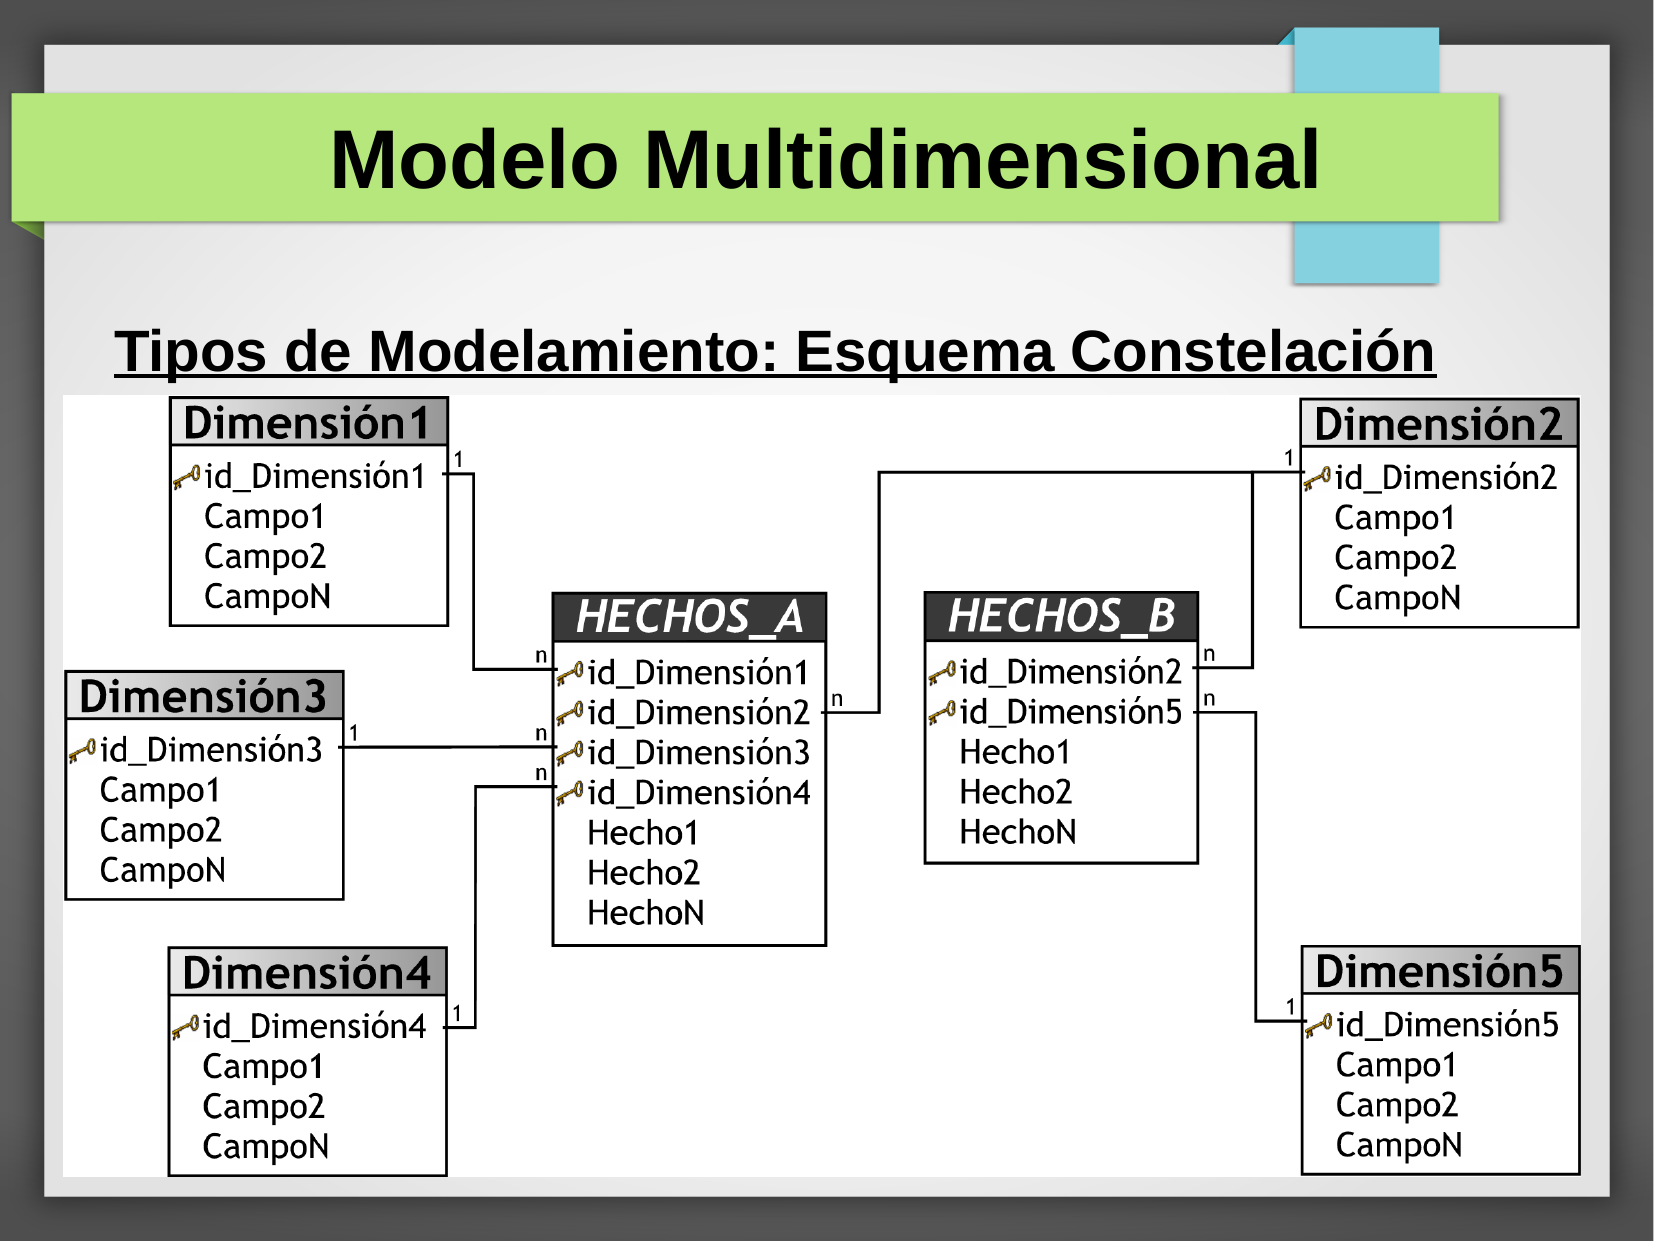

# Modelo Multidimensional
Tipos de Modelamiento: Esquema Constelación